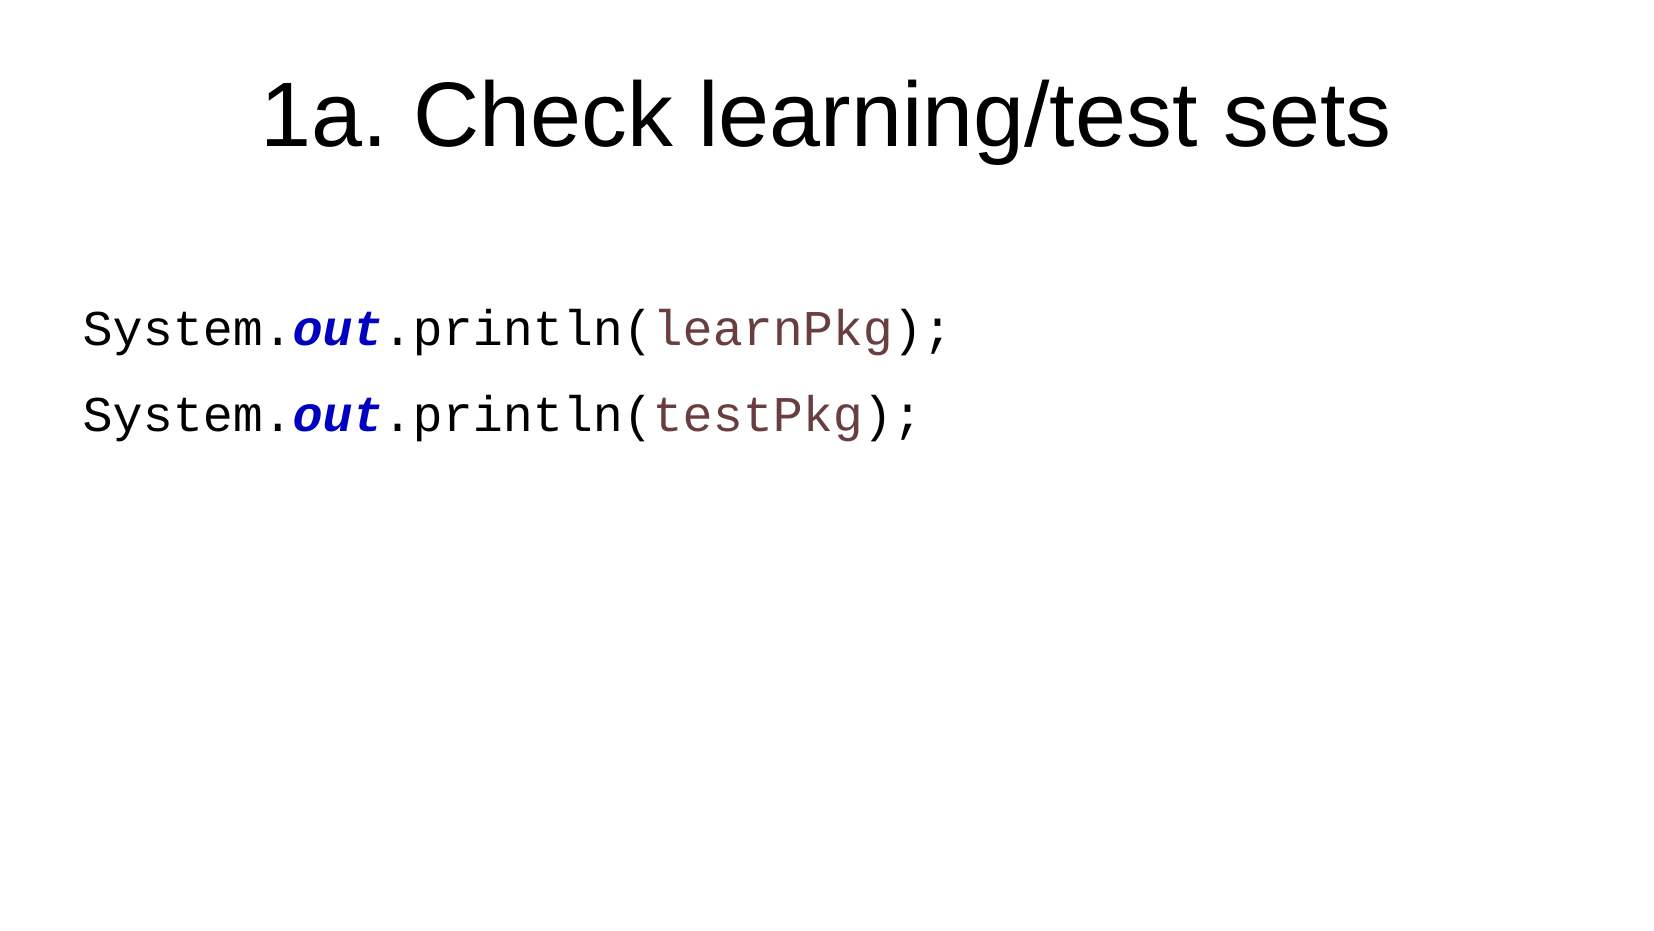

# 1a. Check learning/test sets
System.out.println(learnPkg);
System.out.println(testPkg);